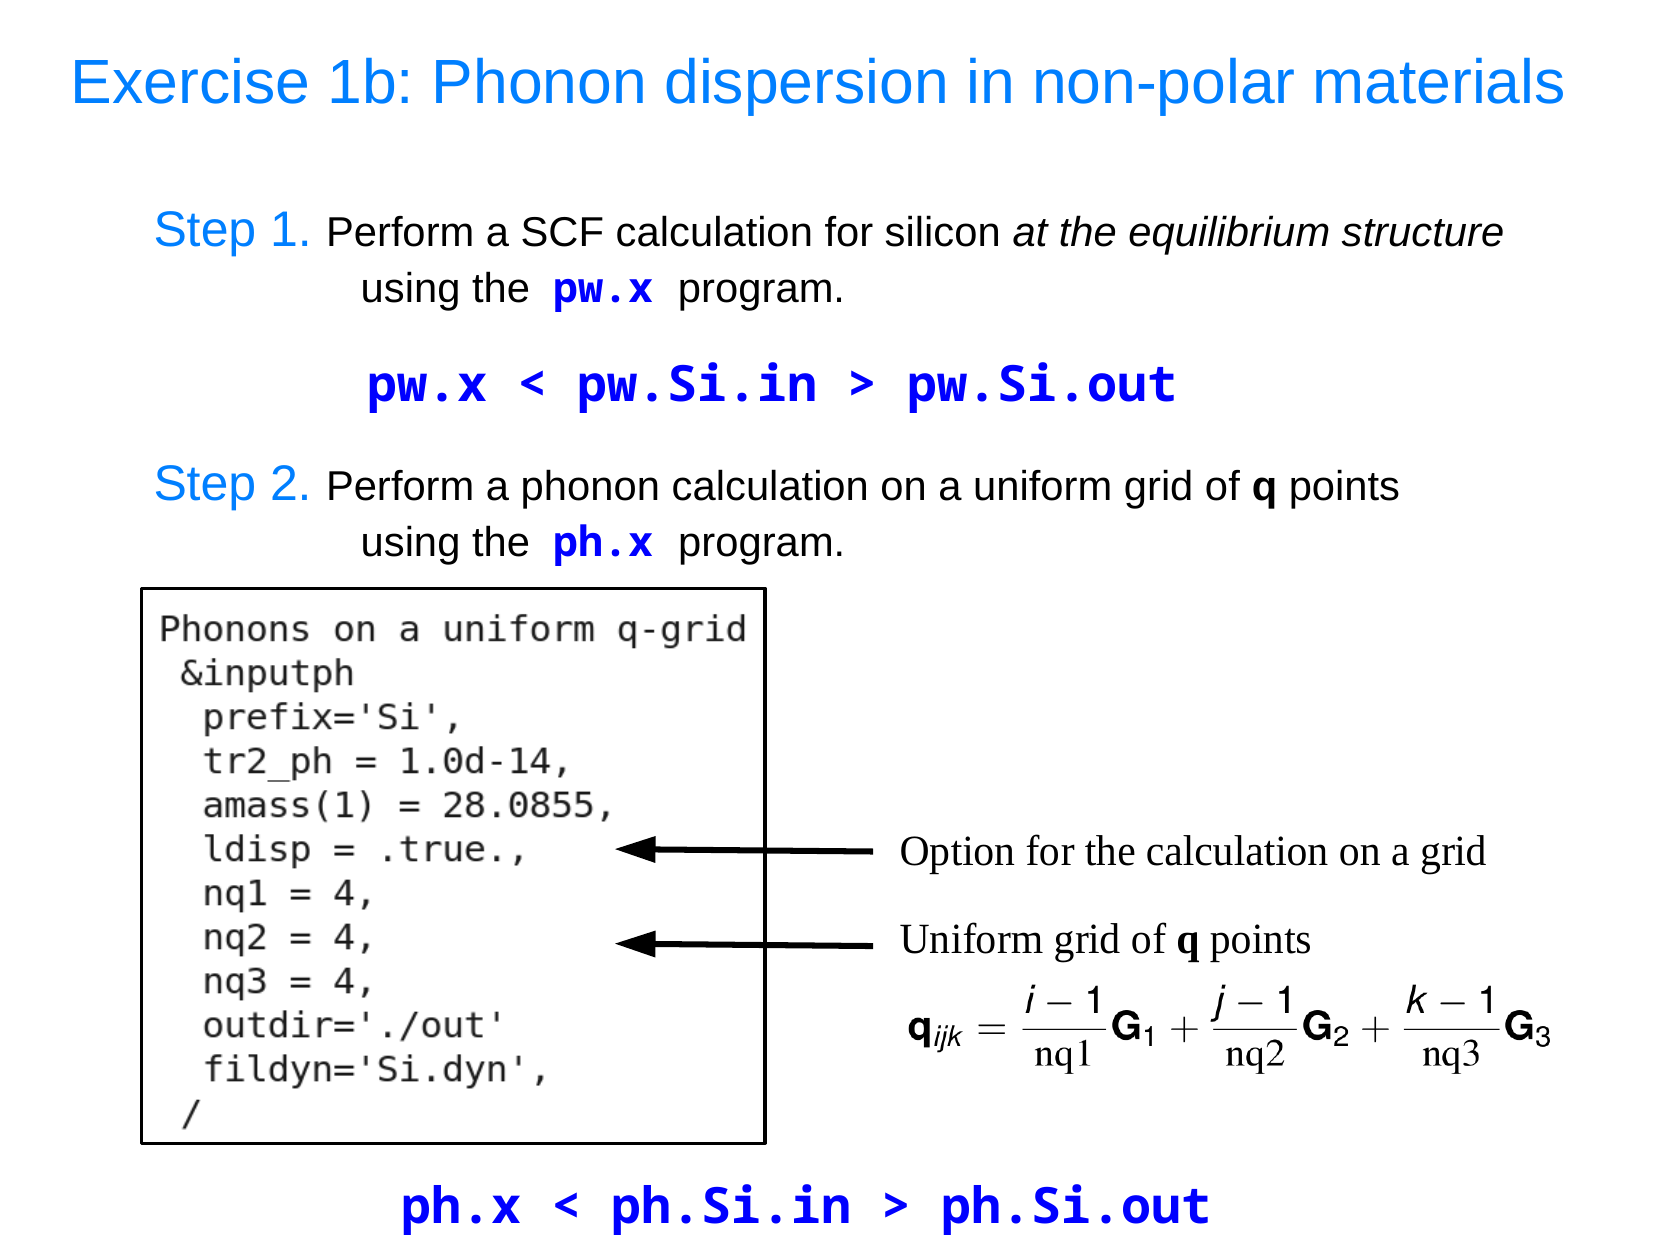

Exercise 1b: Phonon dispersion in non-polar materials
# Step 1. Perform a SCF calculation for silicon at the equilibrium structure using the pw.x program.
pw.x < pw.Si.in > pw.Si.out
Step 2. Perform a phonon calculation on a uniform grid of q points using the ph.x program.
ph.x < ph.Si.in > ph.Si.out